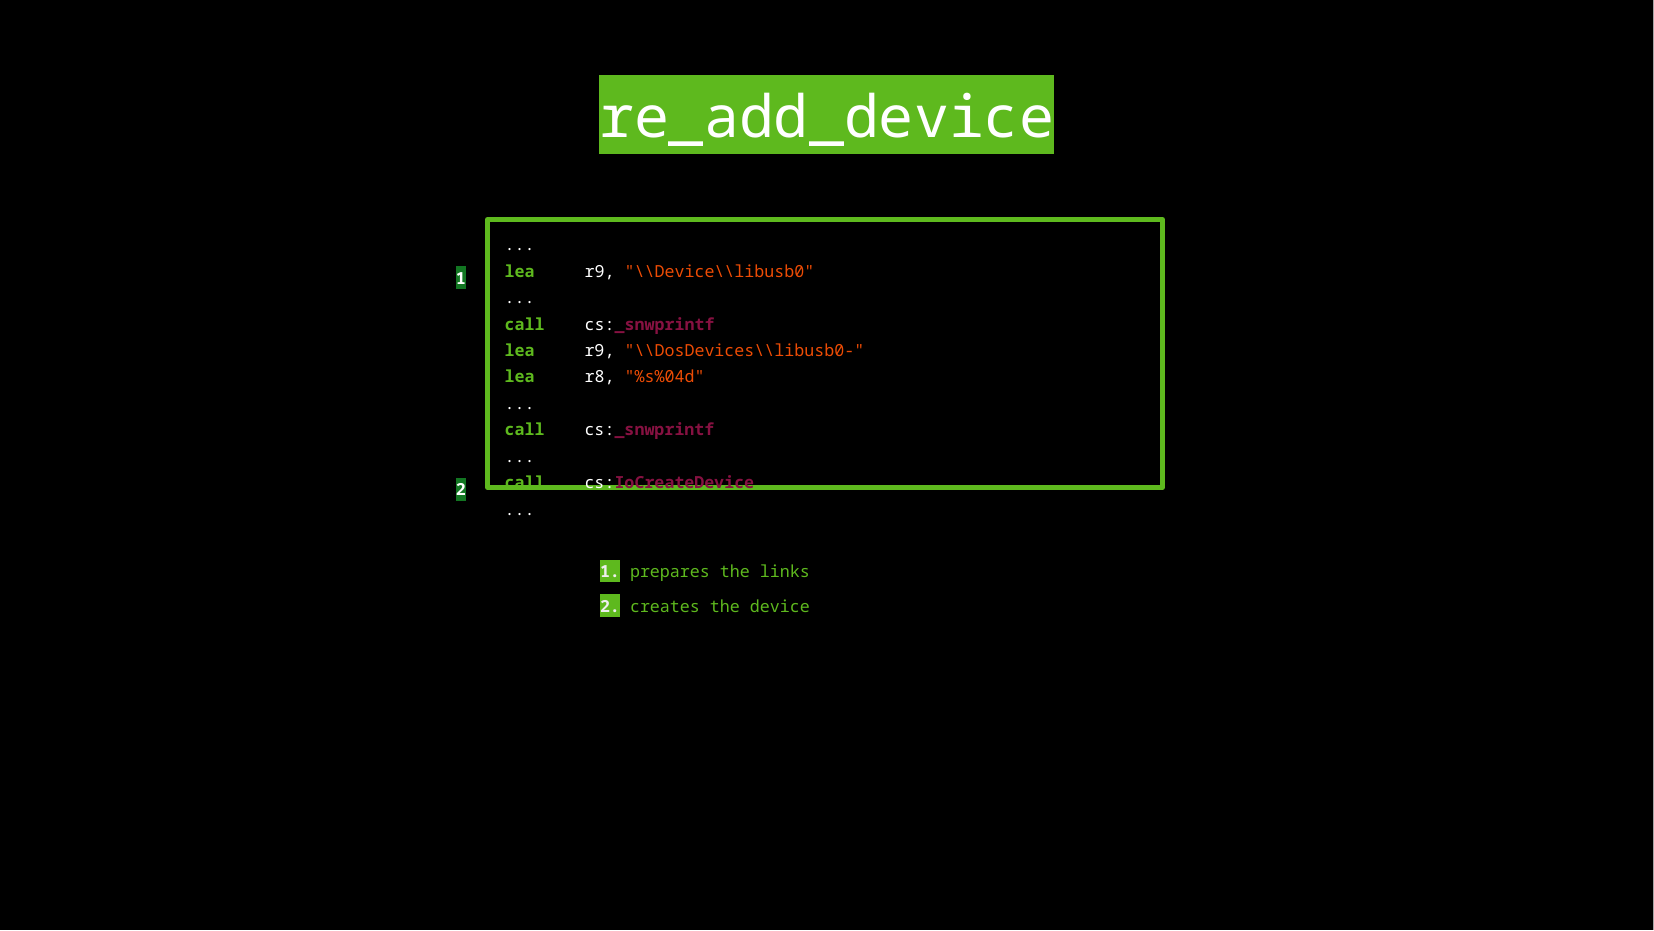

# re_add_device
1
2
...
lea r9, "\\Device\\libusb0"
...
call cs:_snwprintf
lea r9, "\\DosDevices\\libusb0-"
lea r8, "%s%04d"
...
call cs:_snwprintf
...
call cs:IoCreateDevice
...
1. prepares the links
2. creates the device